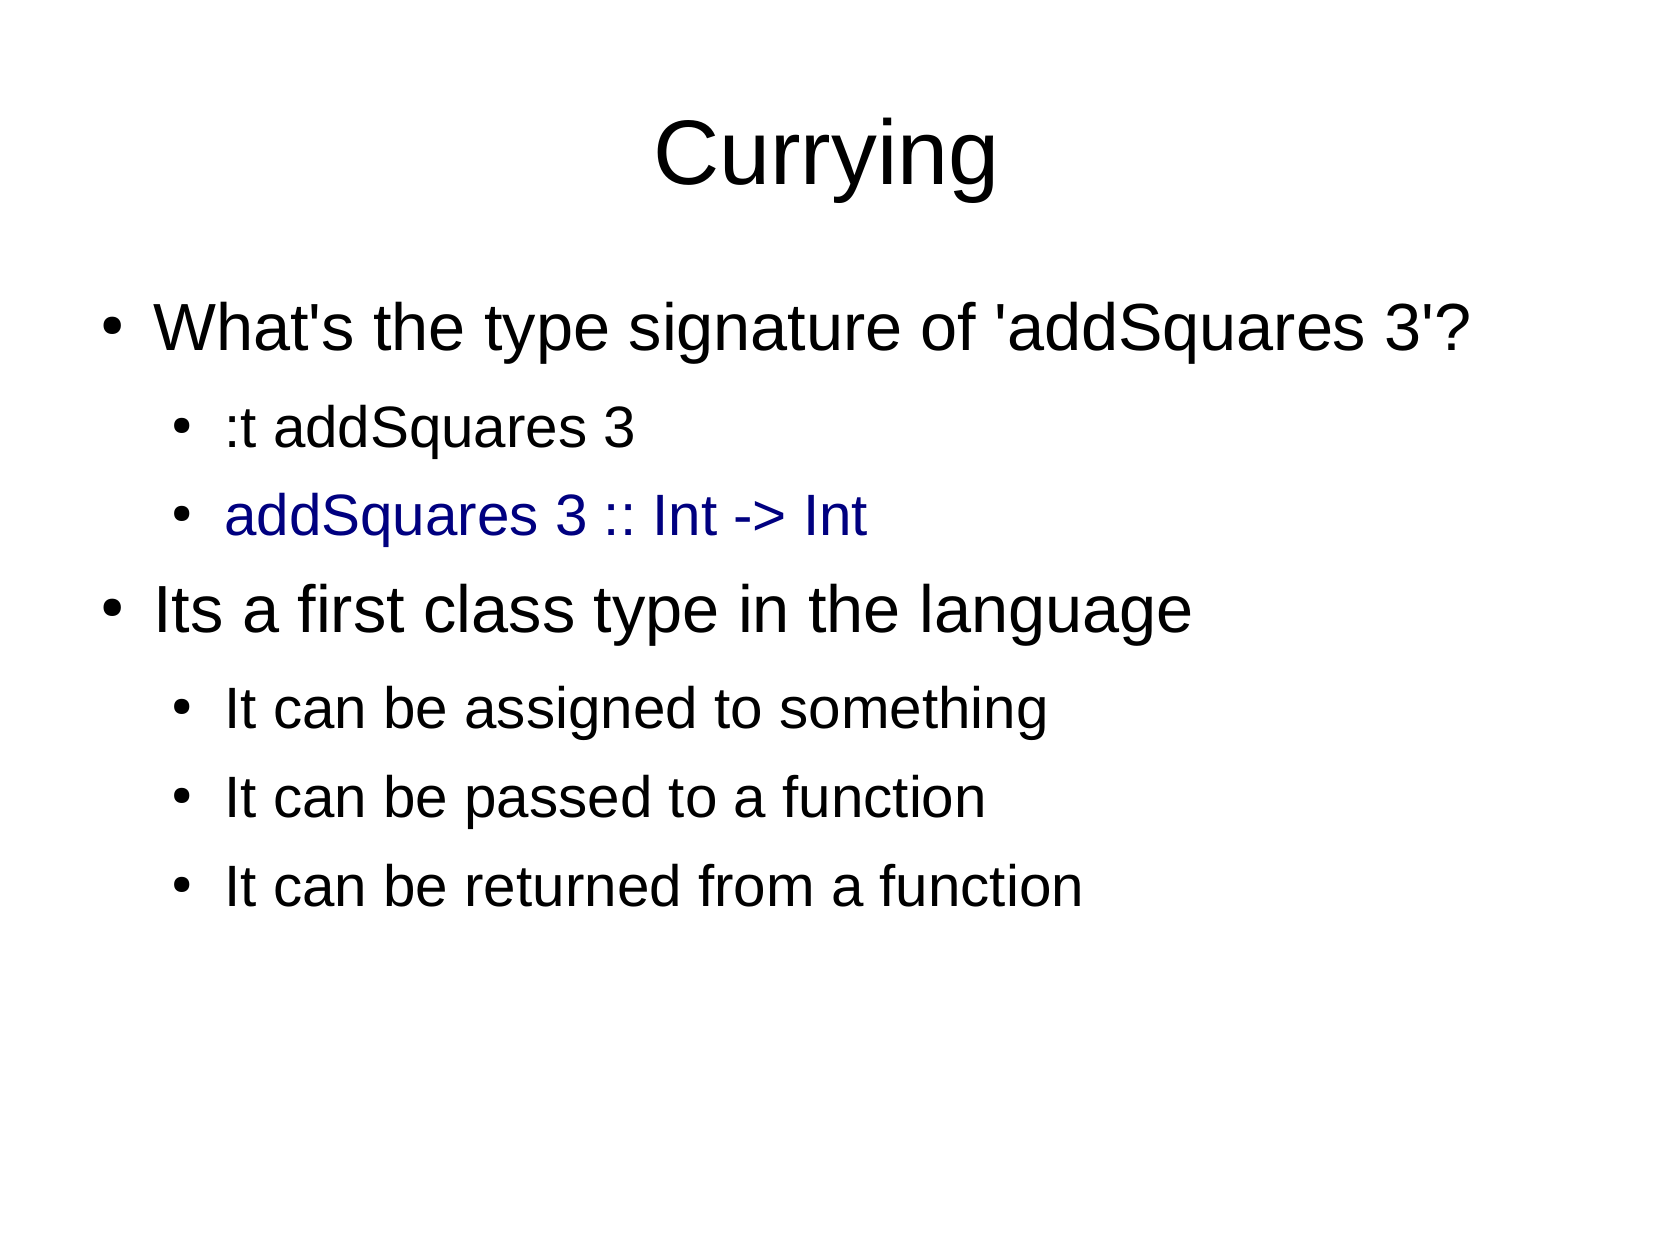

# Currying
What's the type signature of 'addSquares 3'?
:t addSquares 3
addSquares 3 :: Int -> Int
Its a first class type in the language
It can be assigned to something
It can be passed to a function
It can be returned from a function